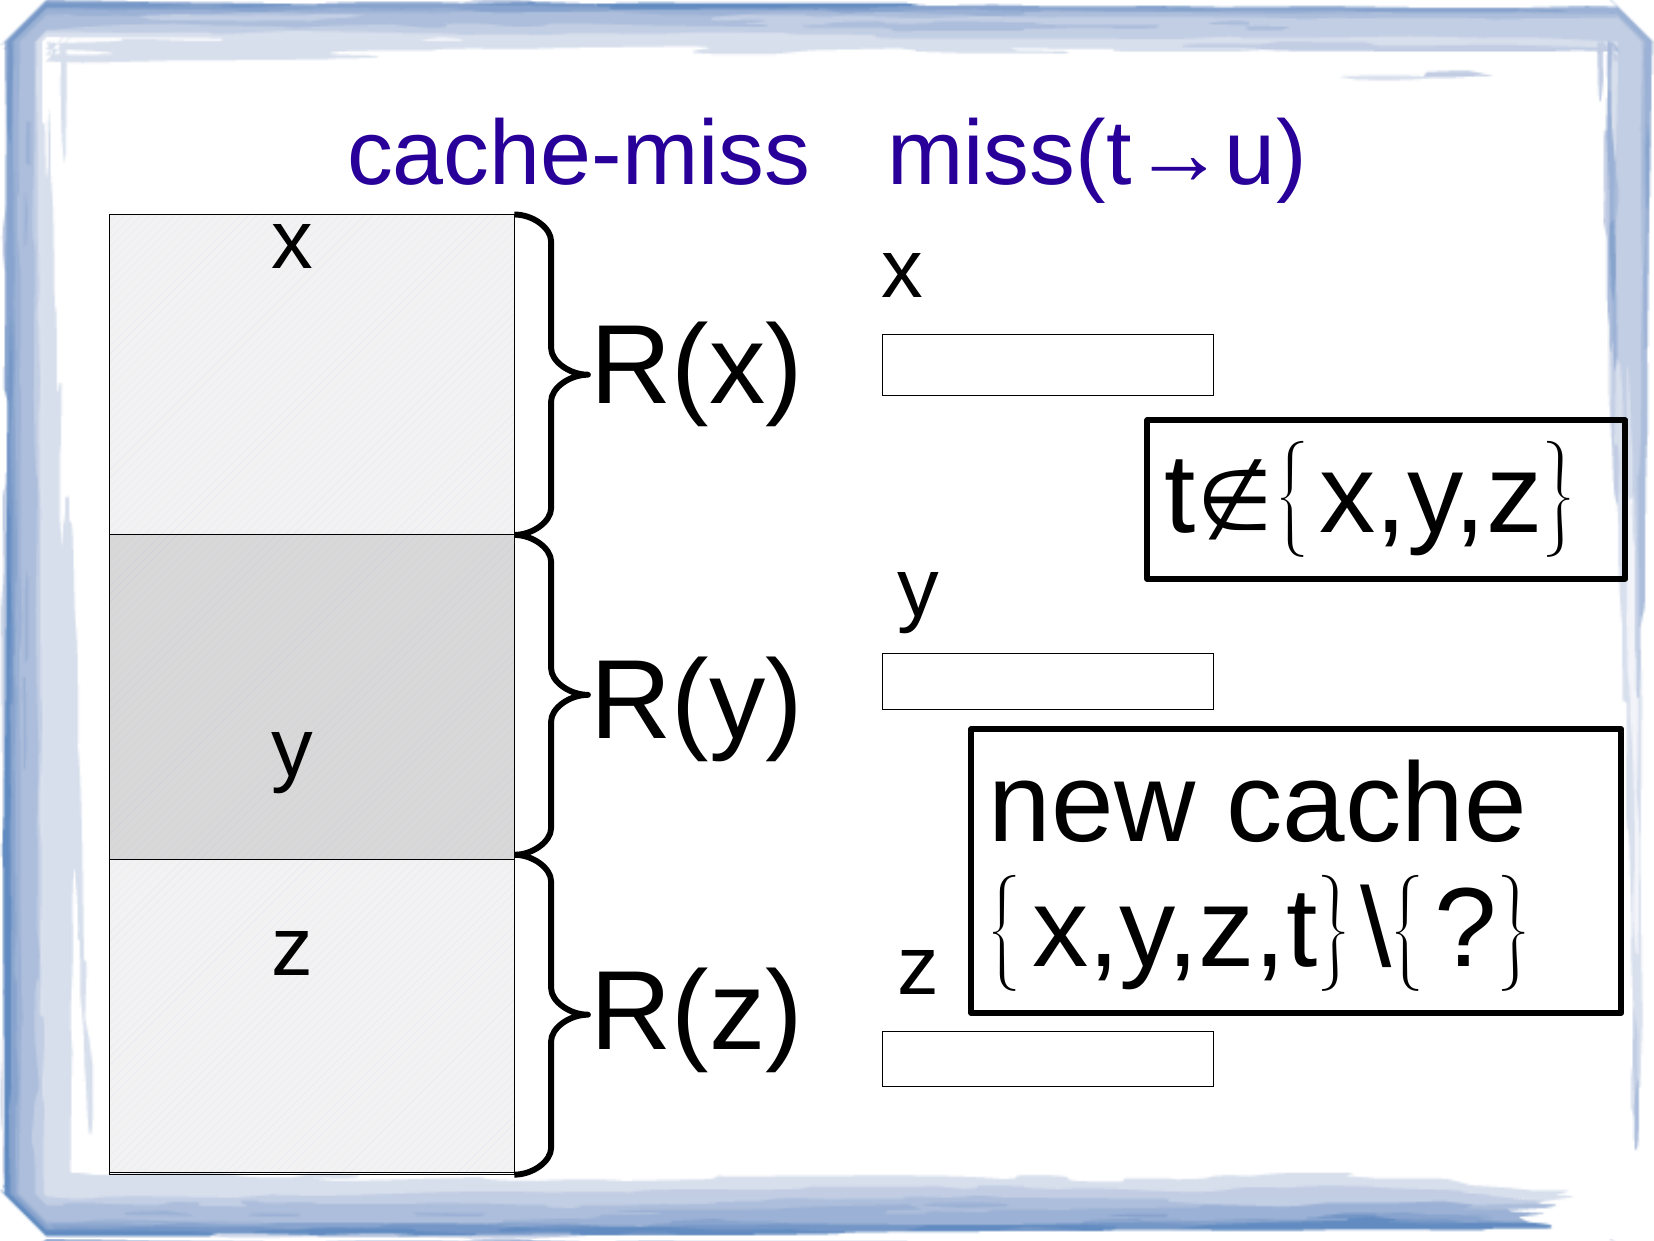

# cache-miss miss(t→u)
x
x
R(x)
t{x,y,z}
y
R(y)
y
new cache
{x,y,z,t}\{?}
z
z
R(z)